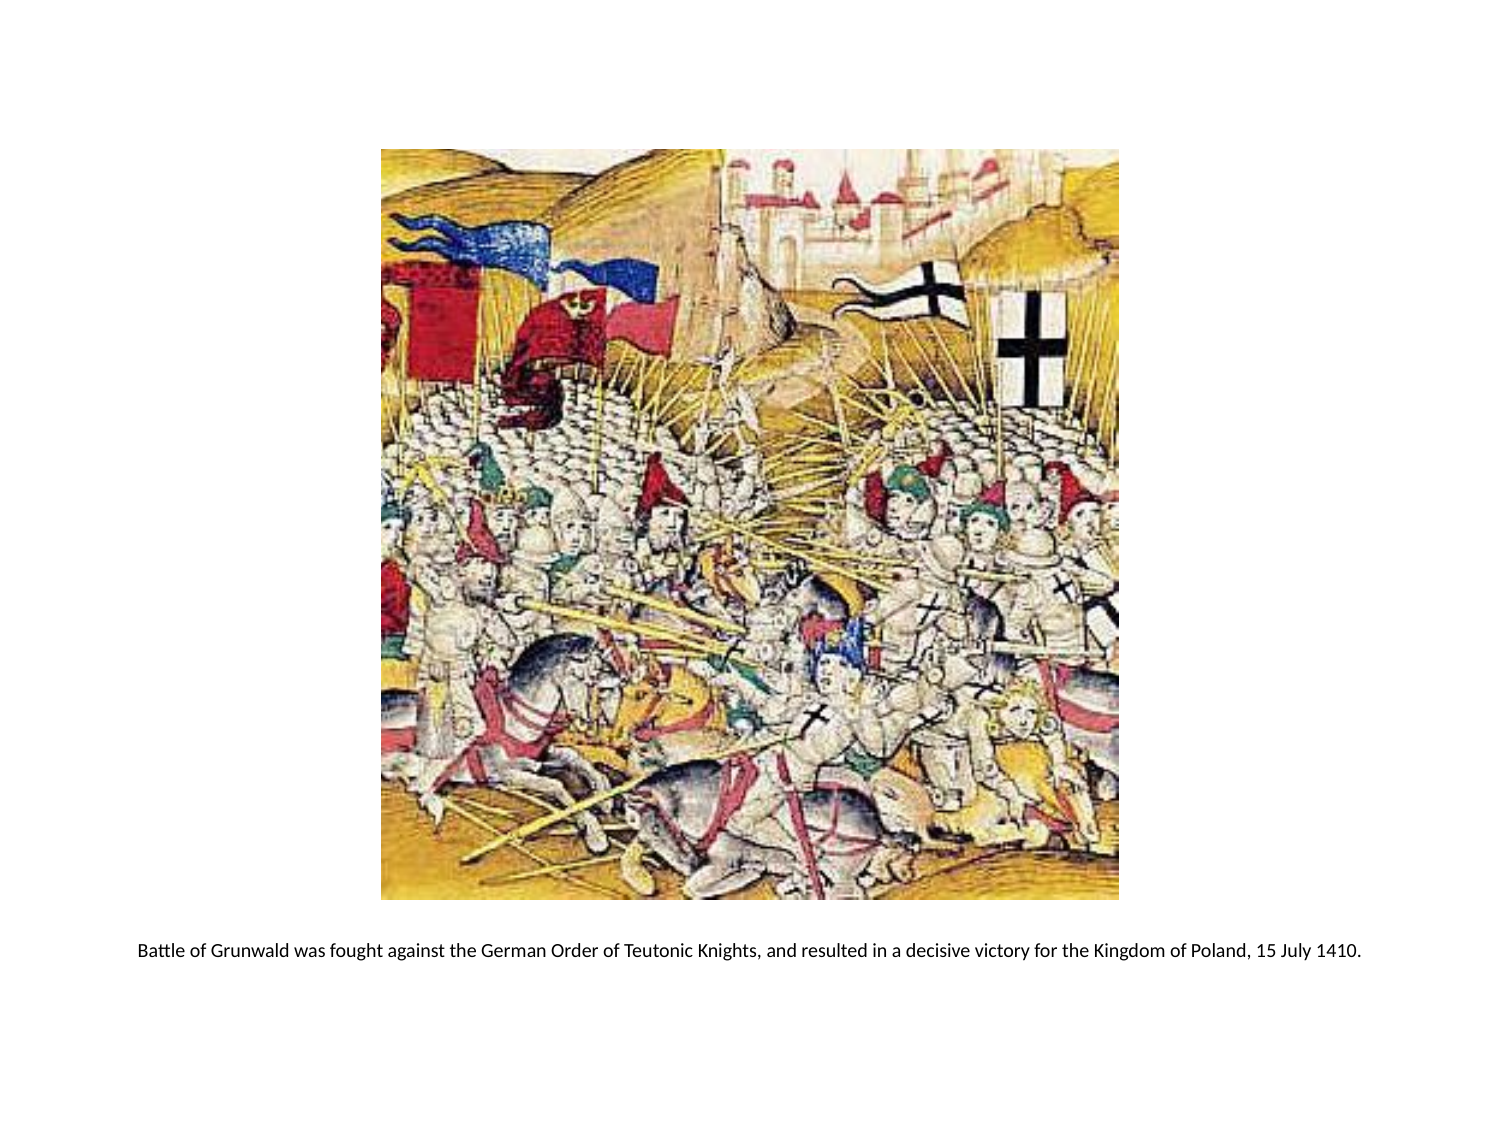

Battle of Grunwald was fought against the German Order of Teutonic Knights, and resulted in a decisive victory for the Kingdom of Poland, 15 July 1410.